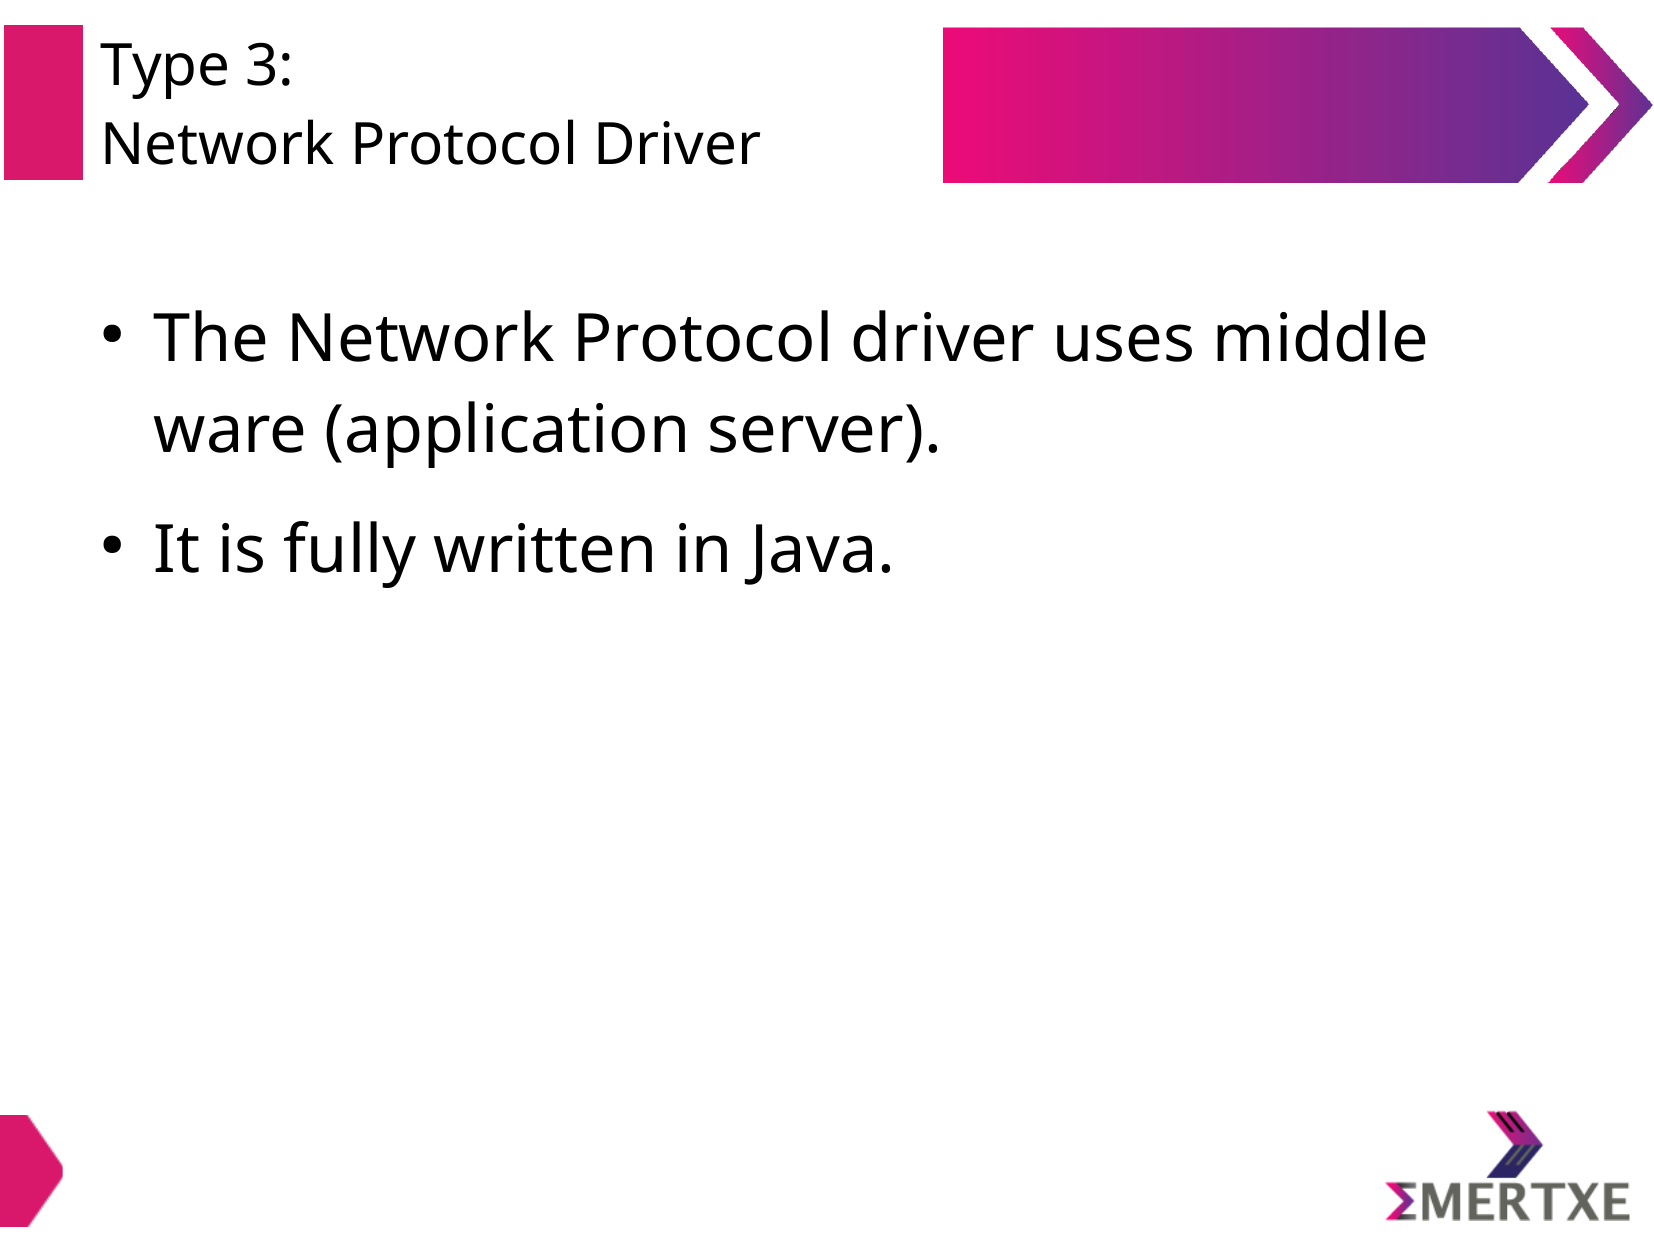

# Type 3: Network Protocol Driver
The Network Protocol driver uses middle ware (application server).
It is fully written in Java.